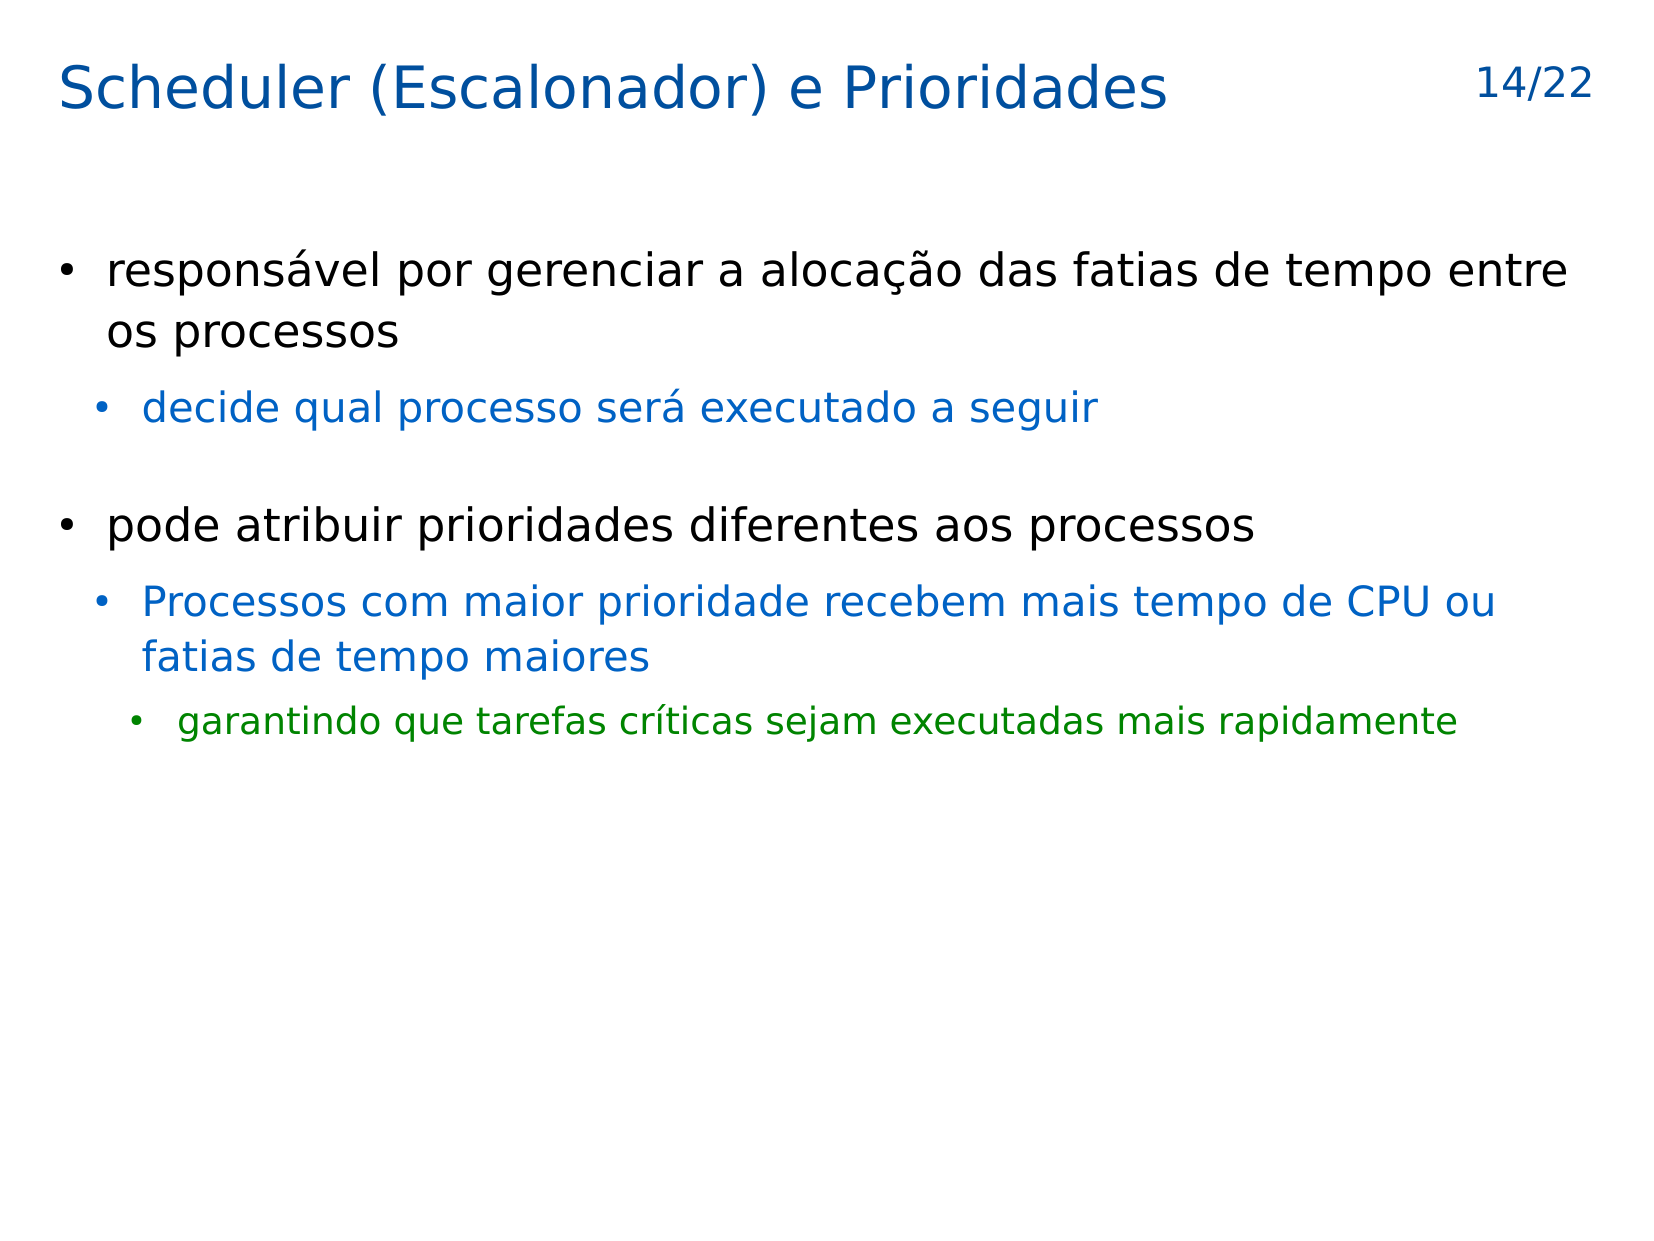

# Scheduler (Escalonador) e Prioridades
14
responsável por gerenciar a alocação das fatias de tempo entre os processos
decide qual processo será executado a seguir
pode atribuir prioridades diferentes aos processos
Processos com maior prioridade recebem mais tempo de CPU ou fatias de tempo maiores
garantindo que tarefas críticas sejam executadas mais rapidamente